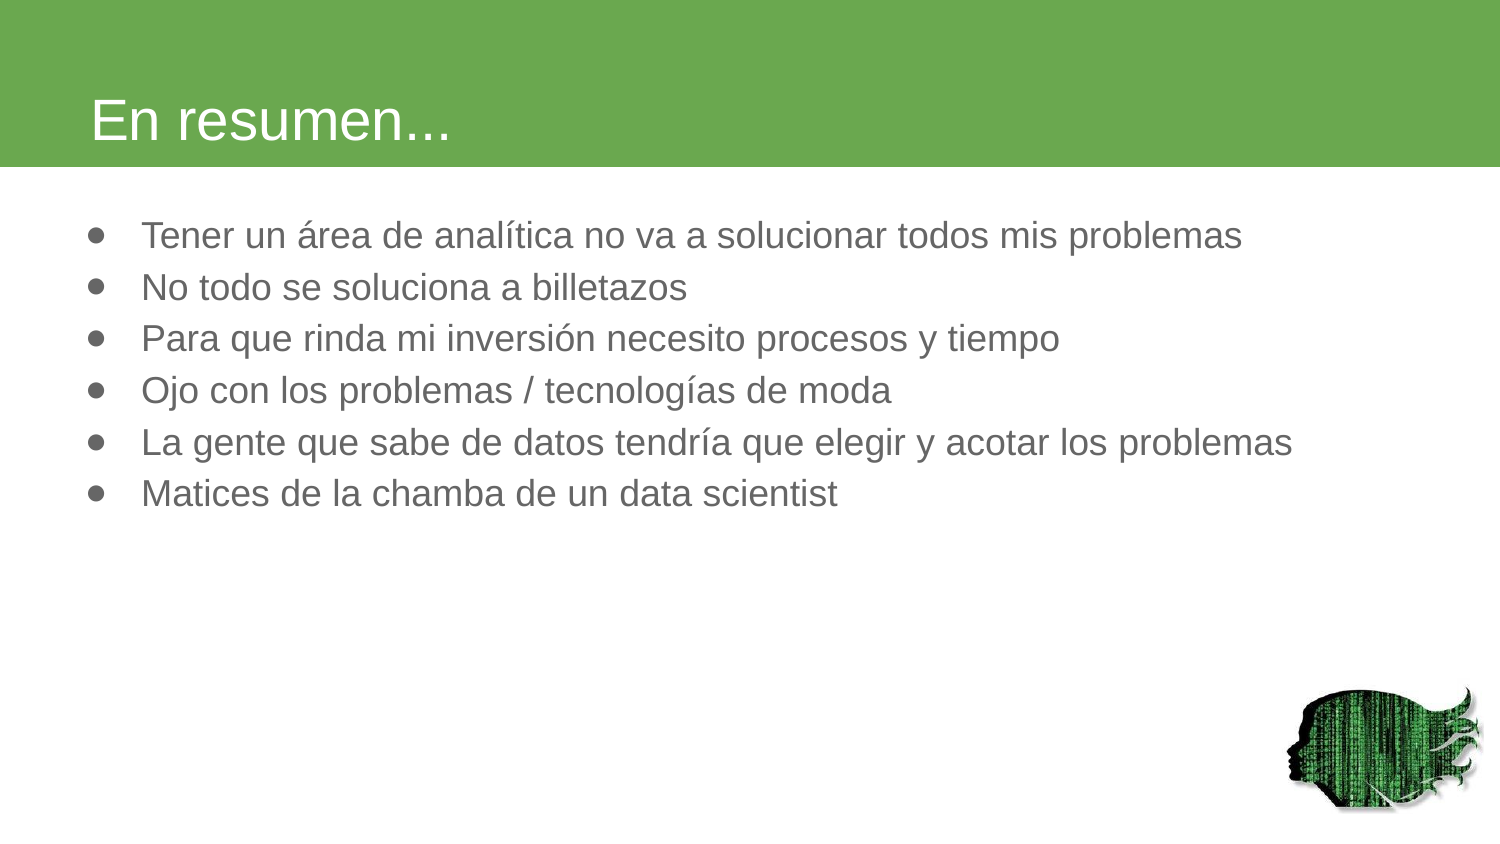

En resumen...
# Tener un área de analítica no va a solucionar todos mis problemas
No todo se soluciona a billetazos
Para que rinda mi inversión necesito procesos y tiempo
Ojo con los problemas / tecnologías de moda
La gente que sabe de datos tendría que elegir y acotar los problemas
Matices de la chamba de un data scientist